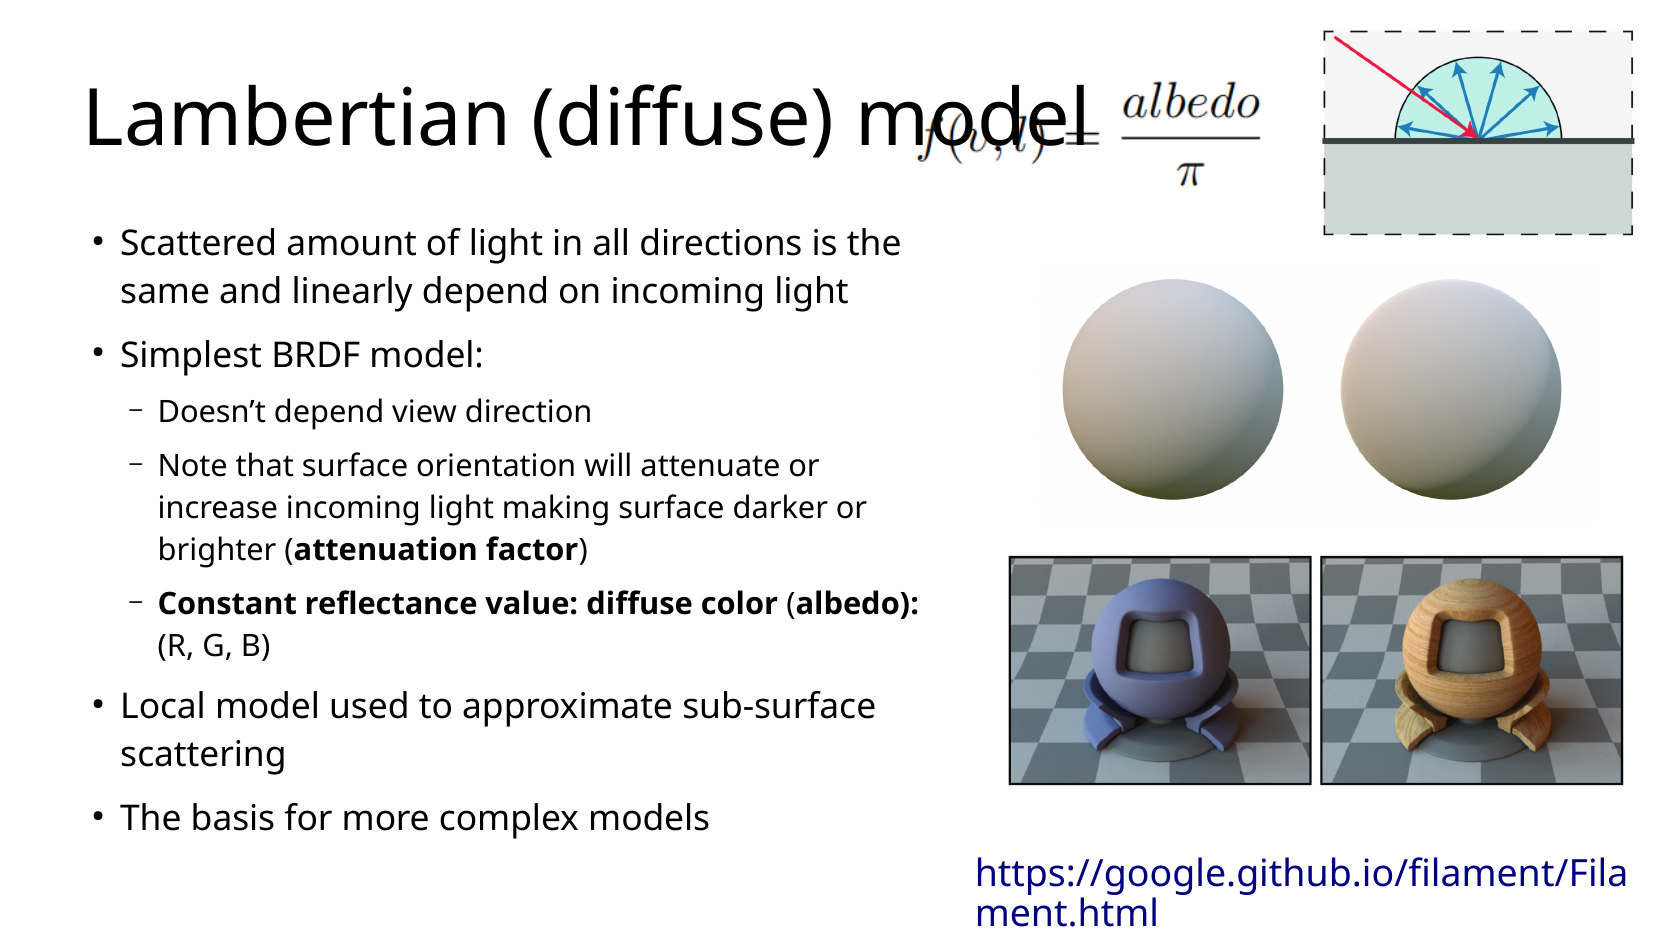

# Lambertian (diffuse) model
Scattered amount of light in all directions is the same and linearly depend on incoming light
Simplest BRDF model:
Doesn’t depend view direction
Note that surface orientation will attenuate or increase incoming light making surface darker or brighter (attenuation factor)
Constant reflectance value: diffuse color (albedo): (R, G, B)
Local model used to approximate sub-surface scattering
The basis for more complex models
https://google.github.io/filament/Filament.html